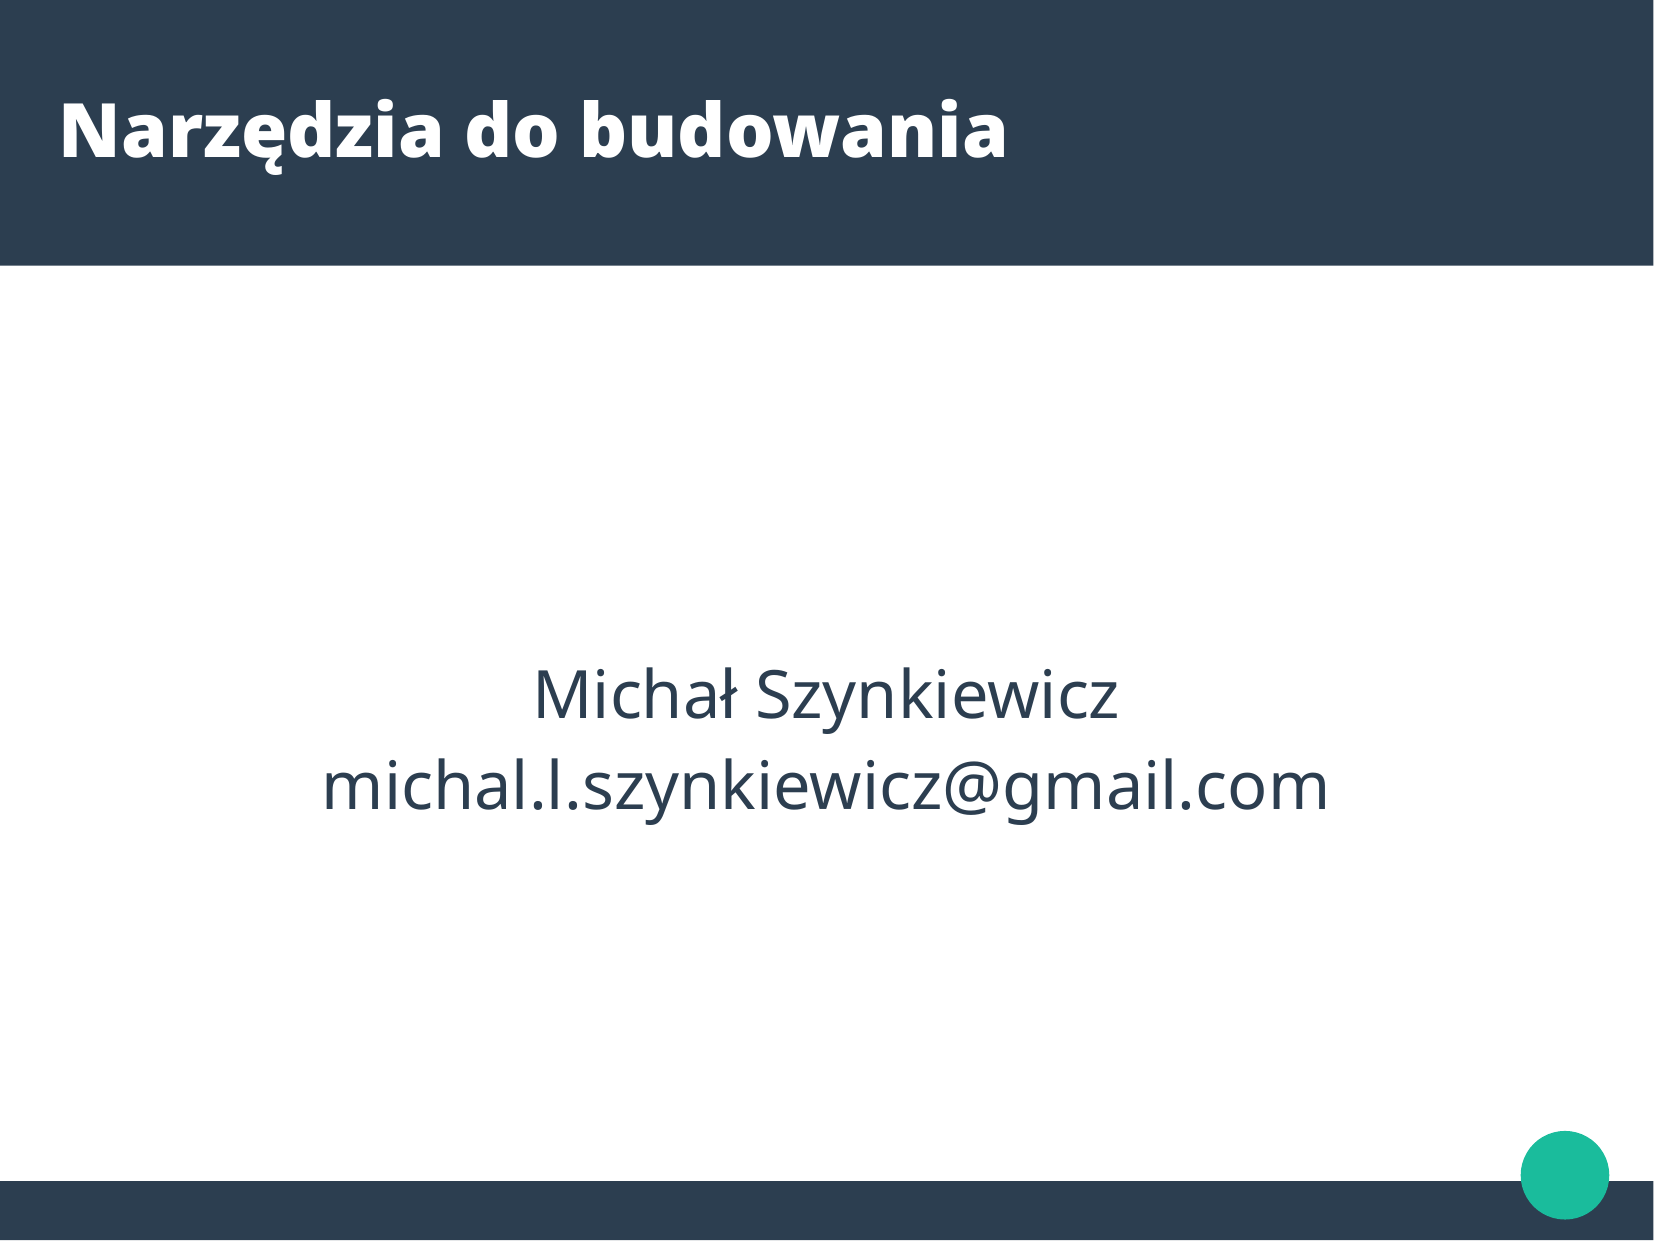

# Narzędzia do budowania
Michał Szynkiewicz
michal.l.szynkiewicz@gmail.com